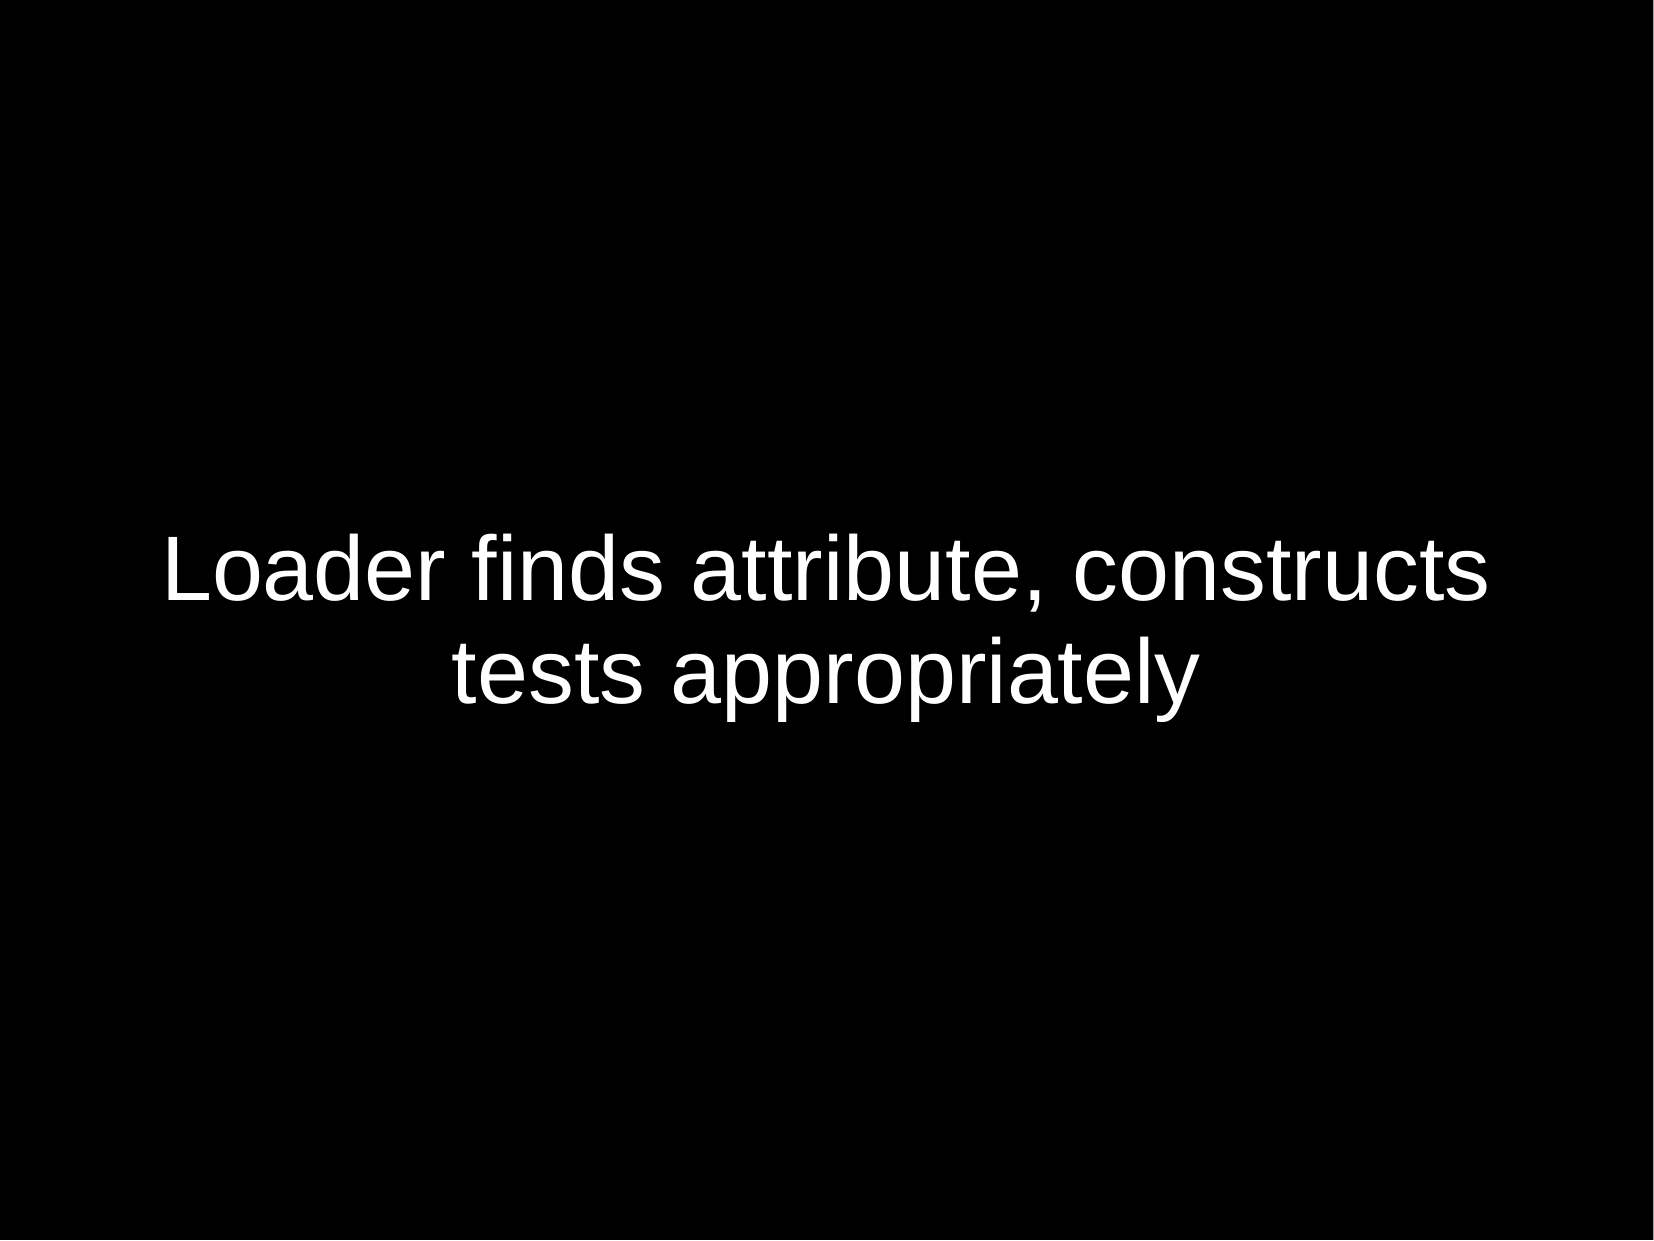

# Loader finds attribute, constructs tests appropriately